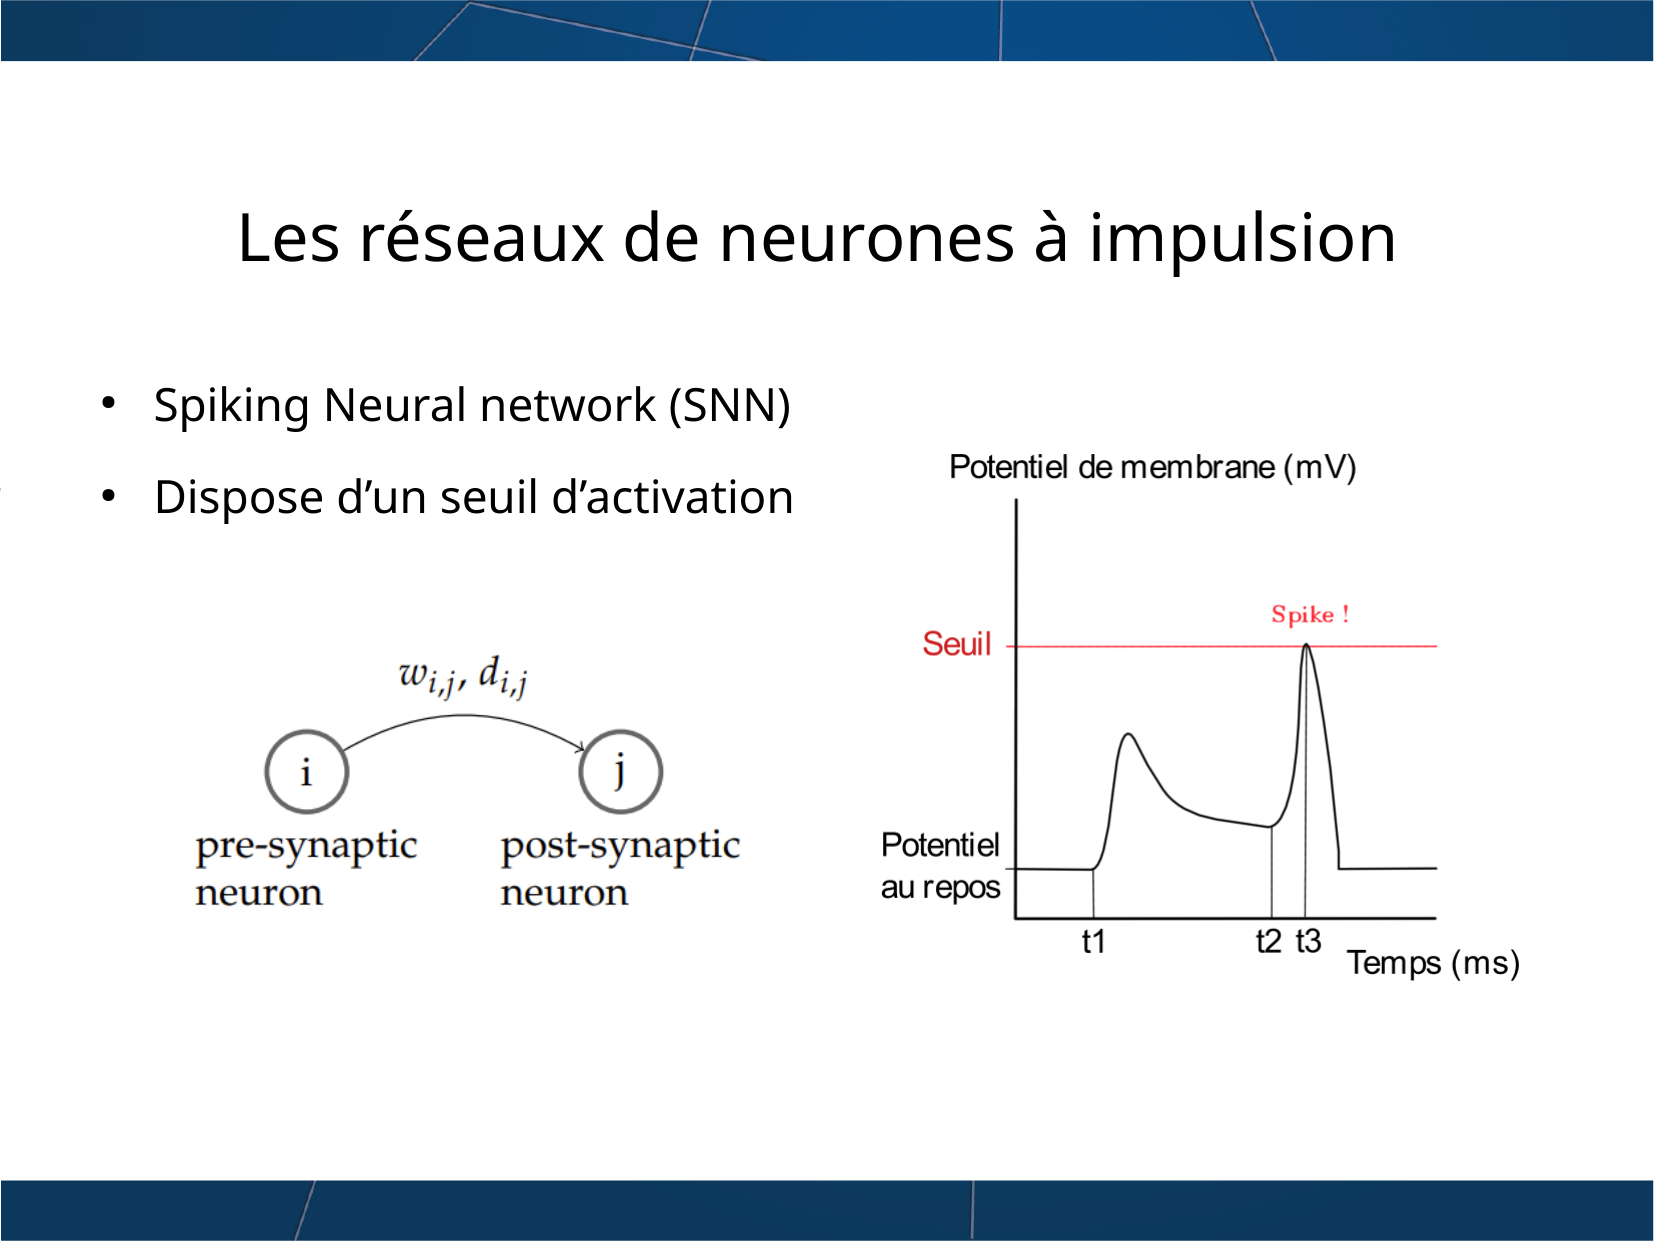

# Les réseaux de neurones à impulsion
Spiking Neural network (SNN)
Dispose d’un seuil d’activation